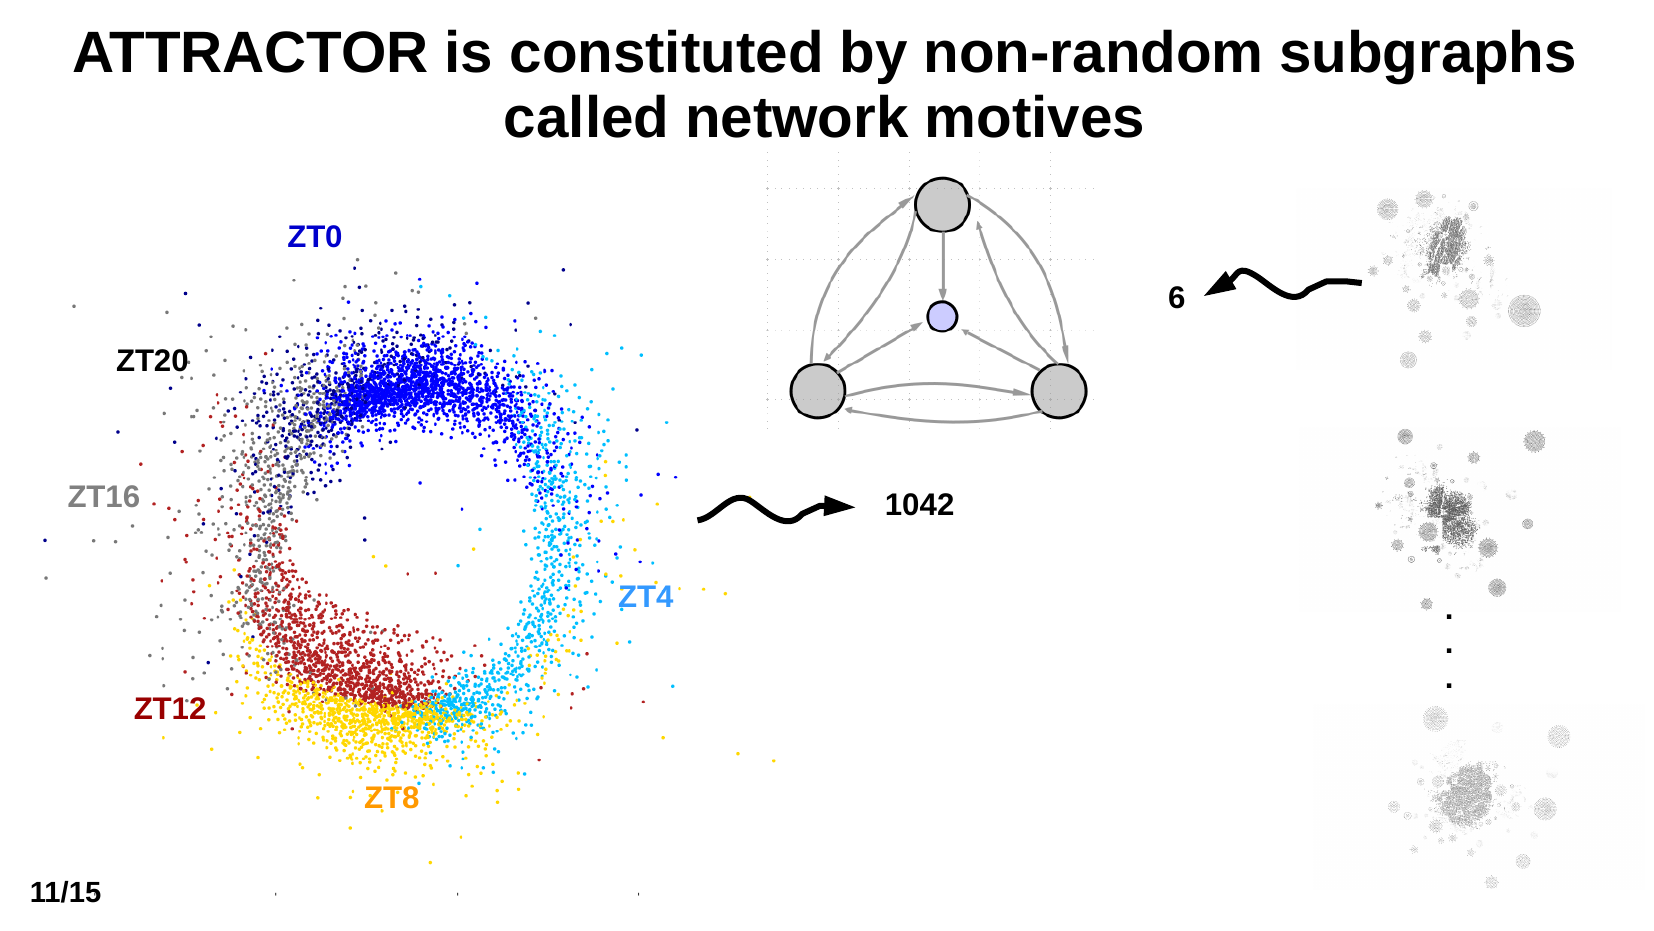

# ATTRACTOR is constituted by non-random subgraphs called network motives
ZT0
6
ZT20
ZT16
1042
ZT4
.
.
.
ZT12
ZT8
 11/15